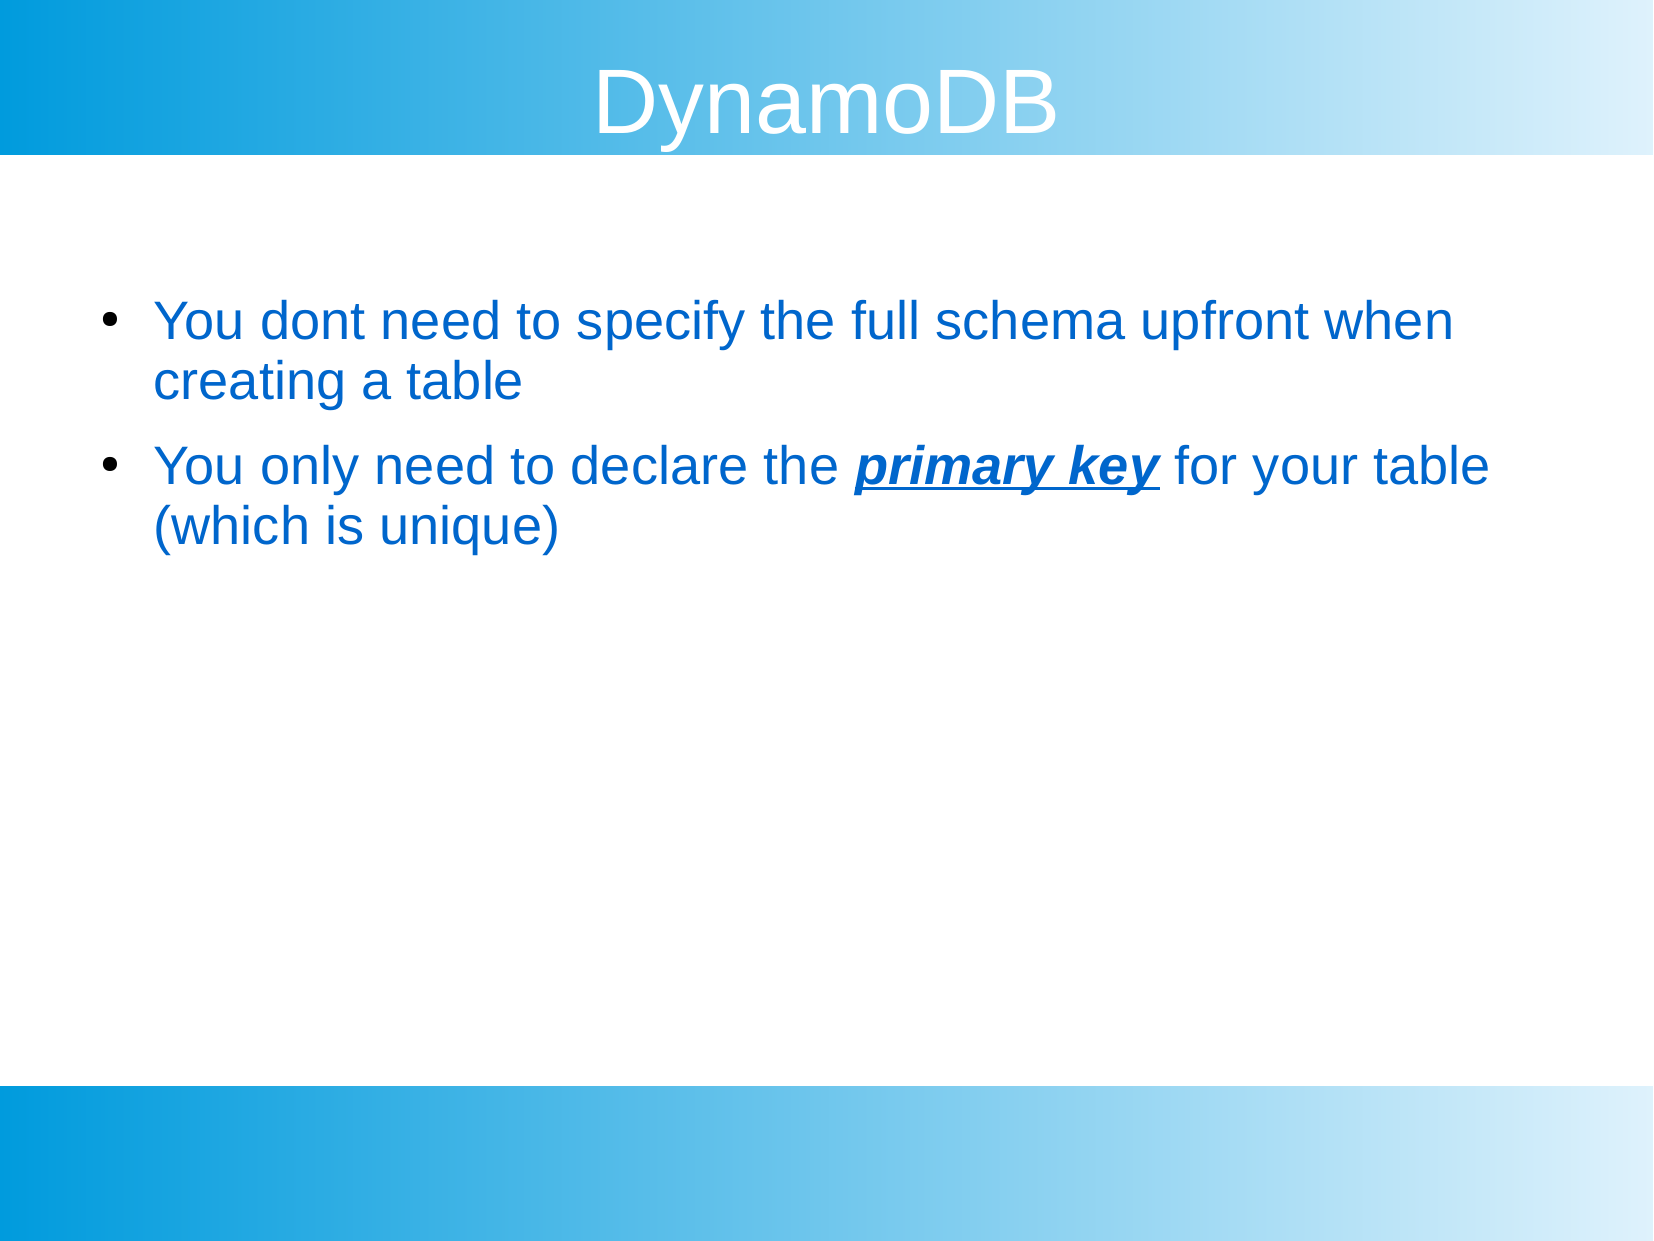

# DynamoDB
You dont need to specify the full schema upfront when creating a table
You only need to declare the primary key for your table (which is unique)